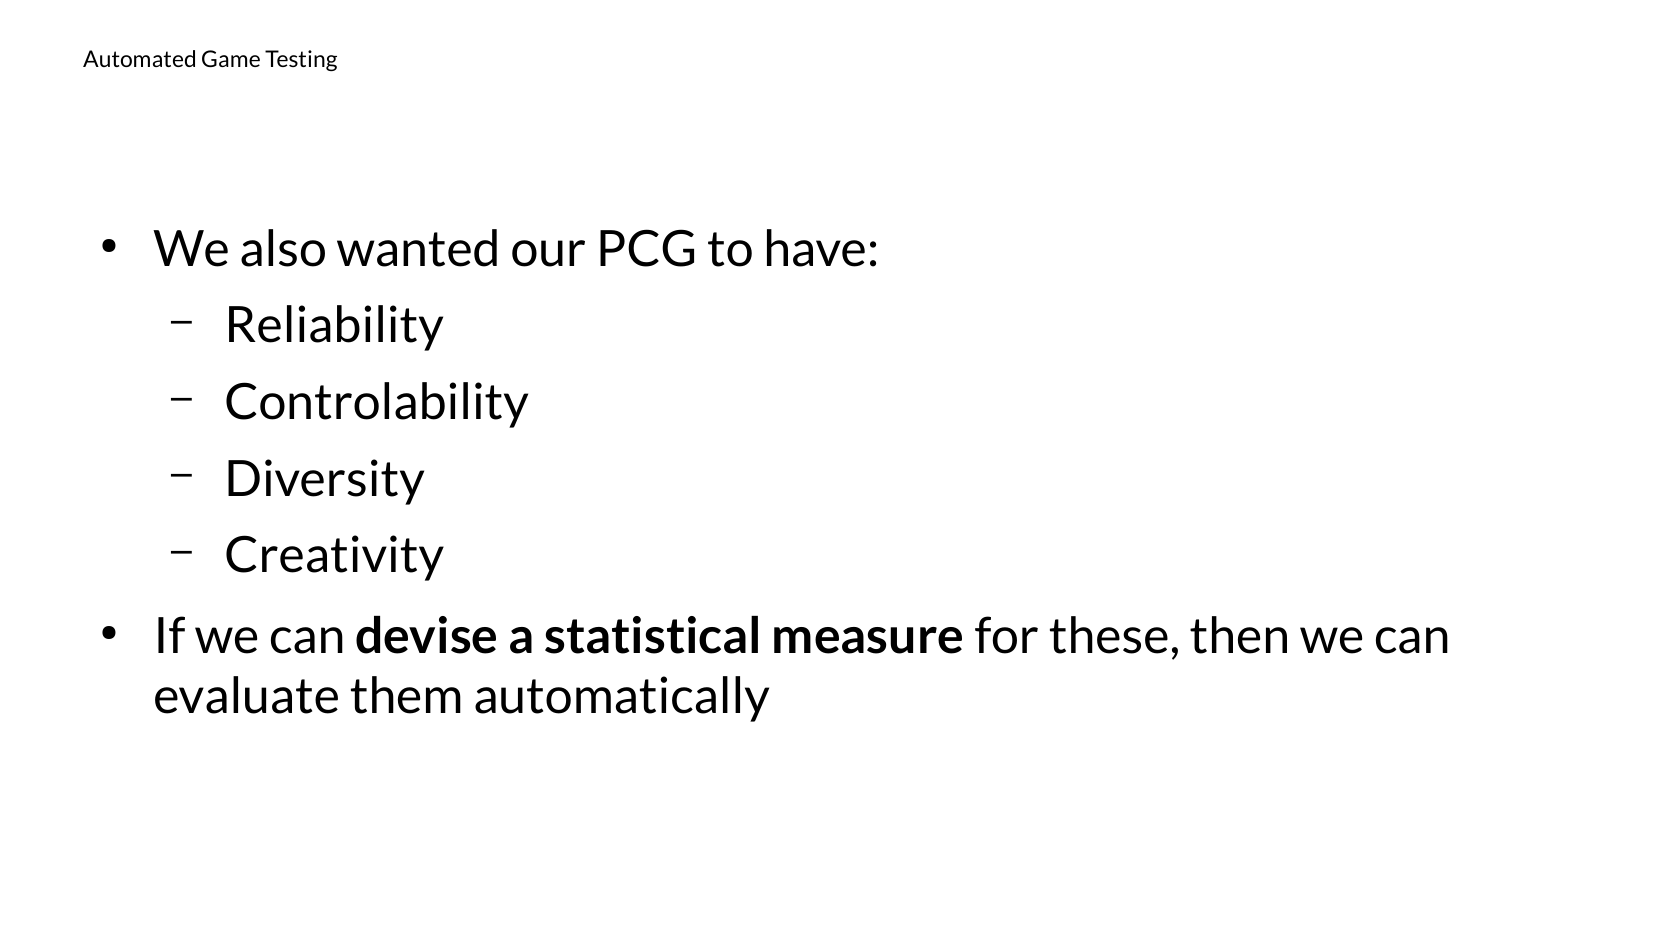

# Automated Game Testing
We also wanted our PCG to have:
Reliability
Controlability
Diversity
Creativity
If we can devise a statistical measure for these, then we can evaluate them automatically